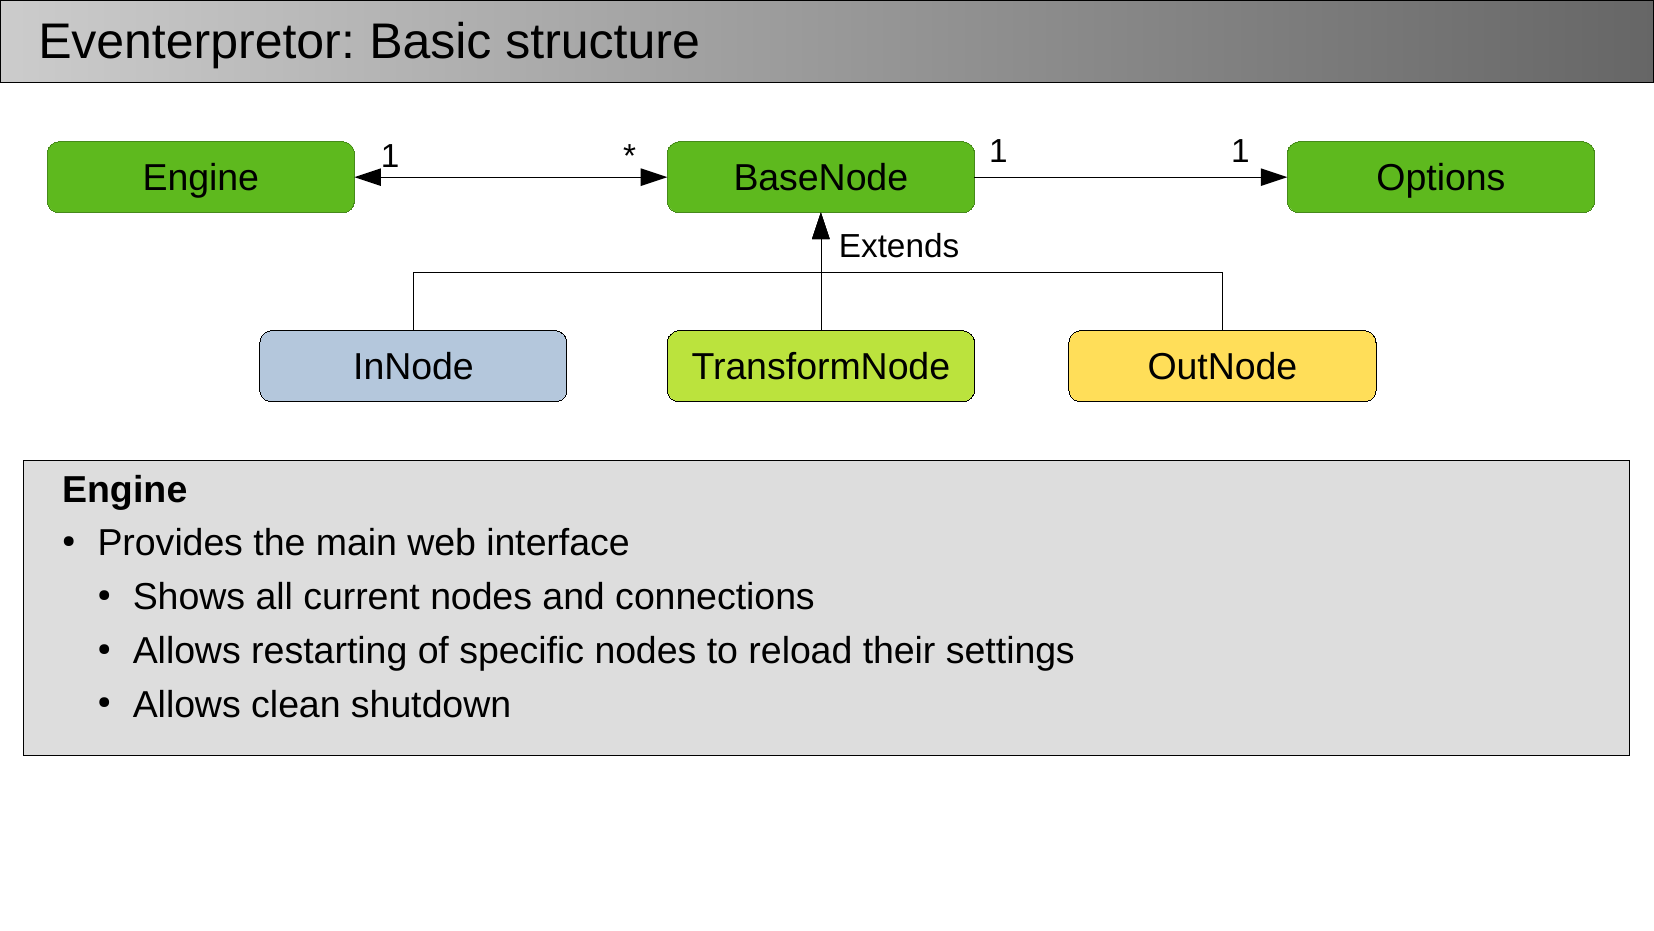

Eventerpretor: Basic structure
1
1
1
*
Engine
BaseNode
Options
Extends
InNode
TransformNode
OutNode
Engine
Provides the main web interface
Shows all current nodes and connections
Allows restarting of specific nodes to reload their settings
Allows clean shutdown